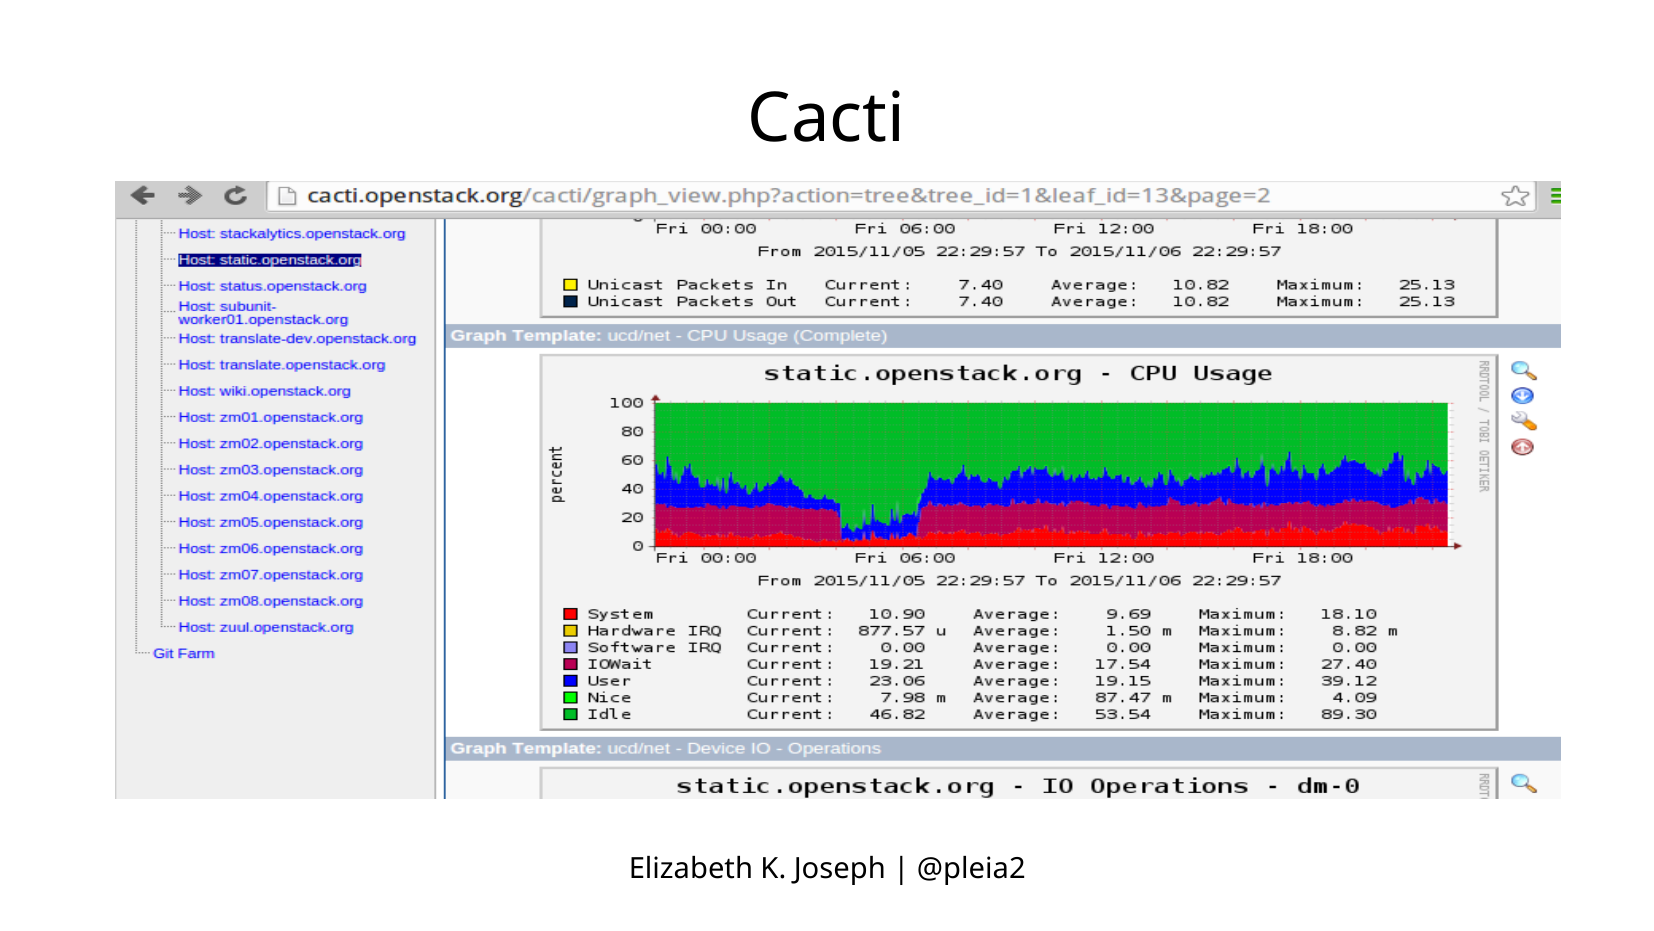

# Cacti
Elizabeth K. Joseph | @pleia2